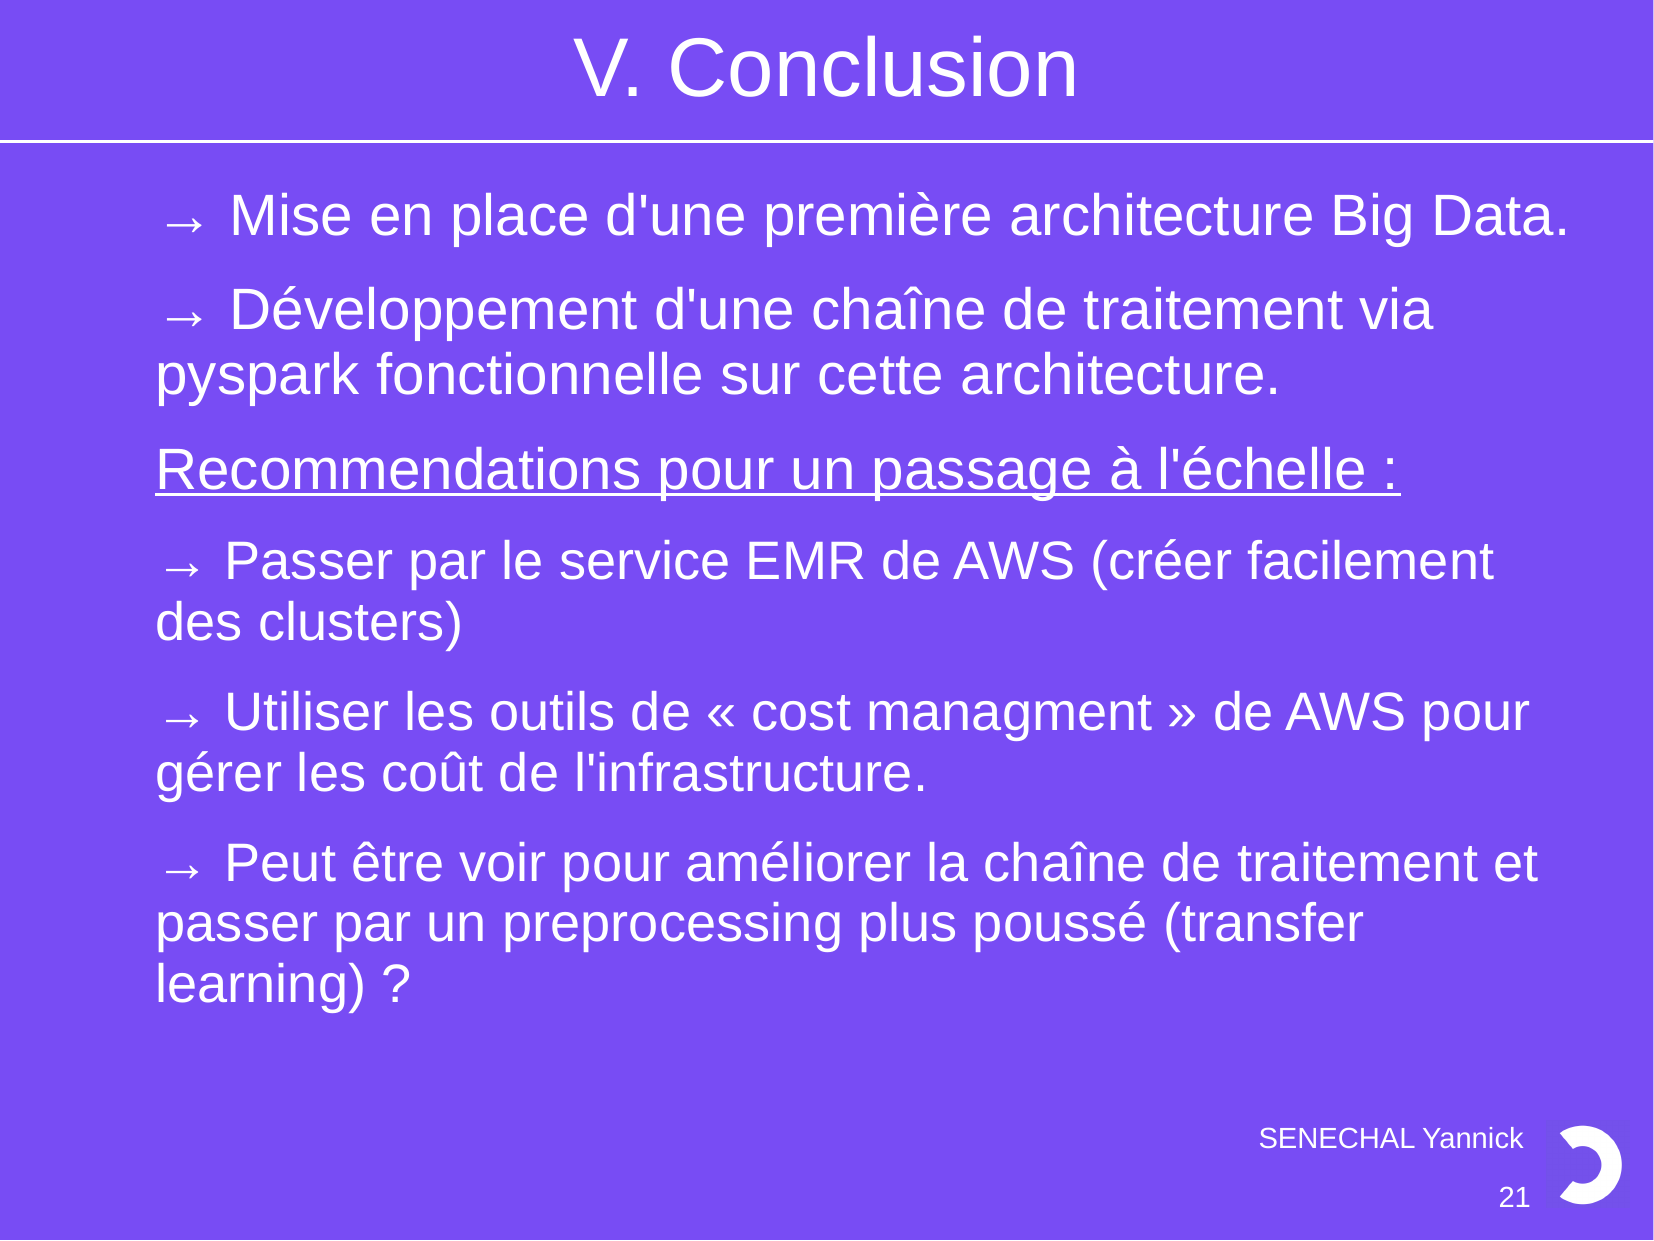

# V. Conclusion
→ Mise en place d'une première architecture Big Data.
→ Développement d'une chaîne de traitement via pyspark fonctionnelle sur cette architecture.
Recommendations pour un passage à l'échelle :
→ Passer par le service EMR de AWS (créer facilement des clusters)
→ Utiliser les outils de « cost managment » de AWS pour gérer les coût de l'infrastructure.
→ Peut être voir pour améliorer la chaîne de traitement et passer par un preprocessing plus poussé (transfer learning) ?
SENECHAL Yannick
21